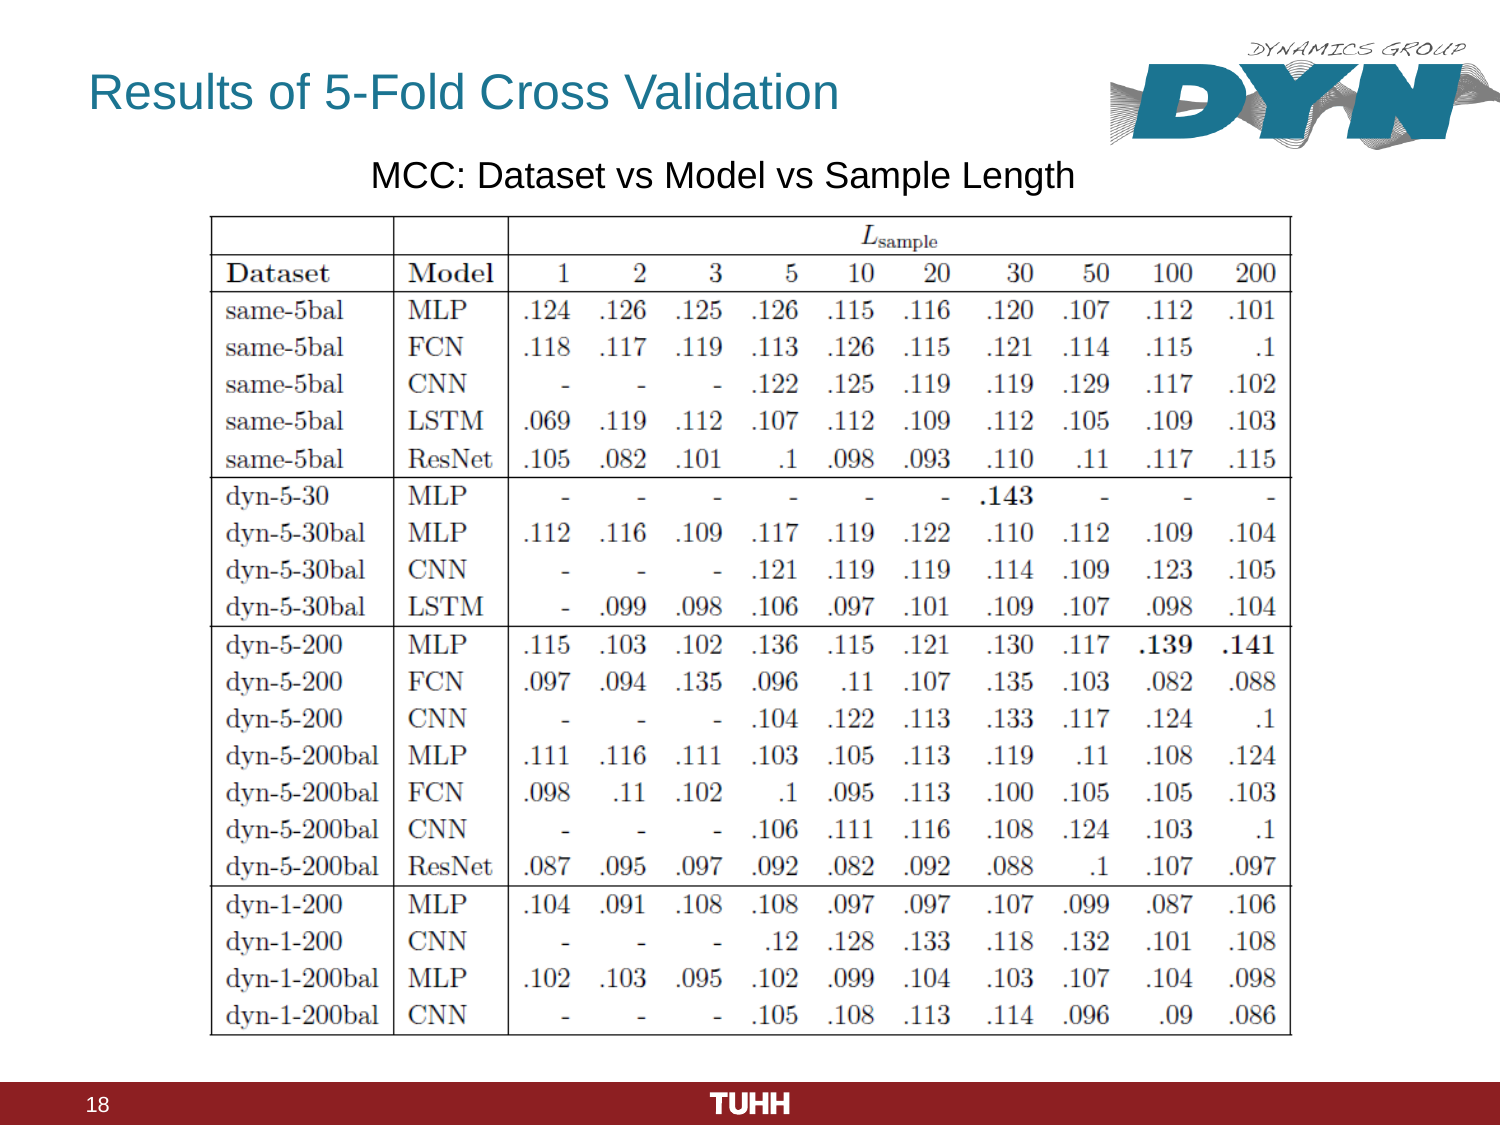

# Results of 5-Fold Cross Validation
MCC: Dataset vs Model vs Sample Length